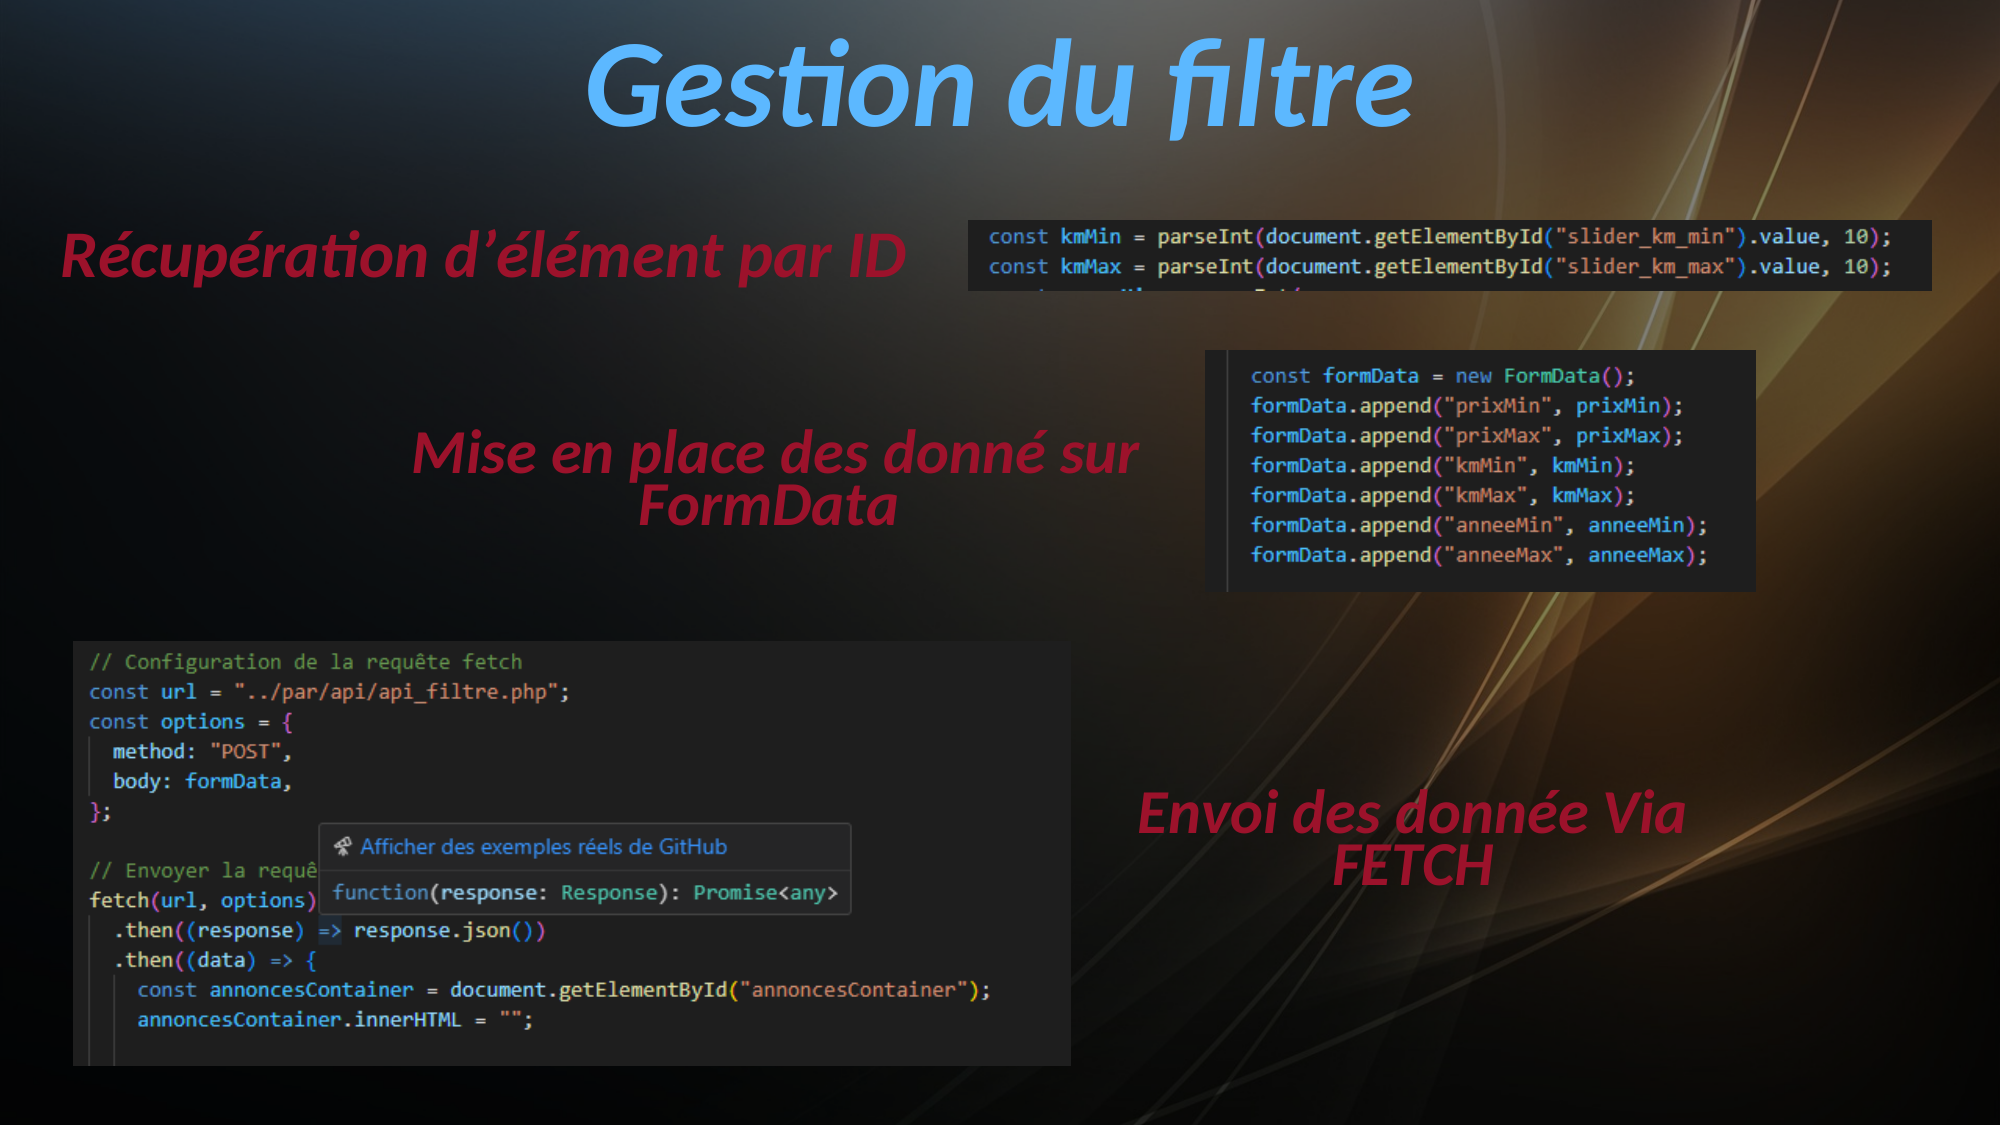

Gestion du filtre
#
Récupération d’élément par ID
Mise en place des donné sur FormData
Envoi des donnée Via FETCH